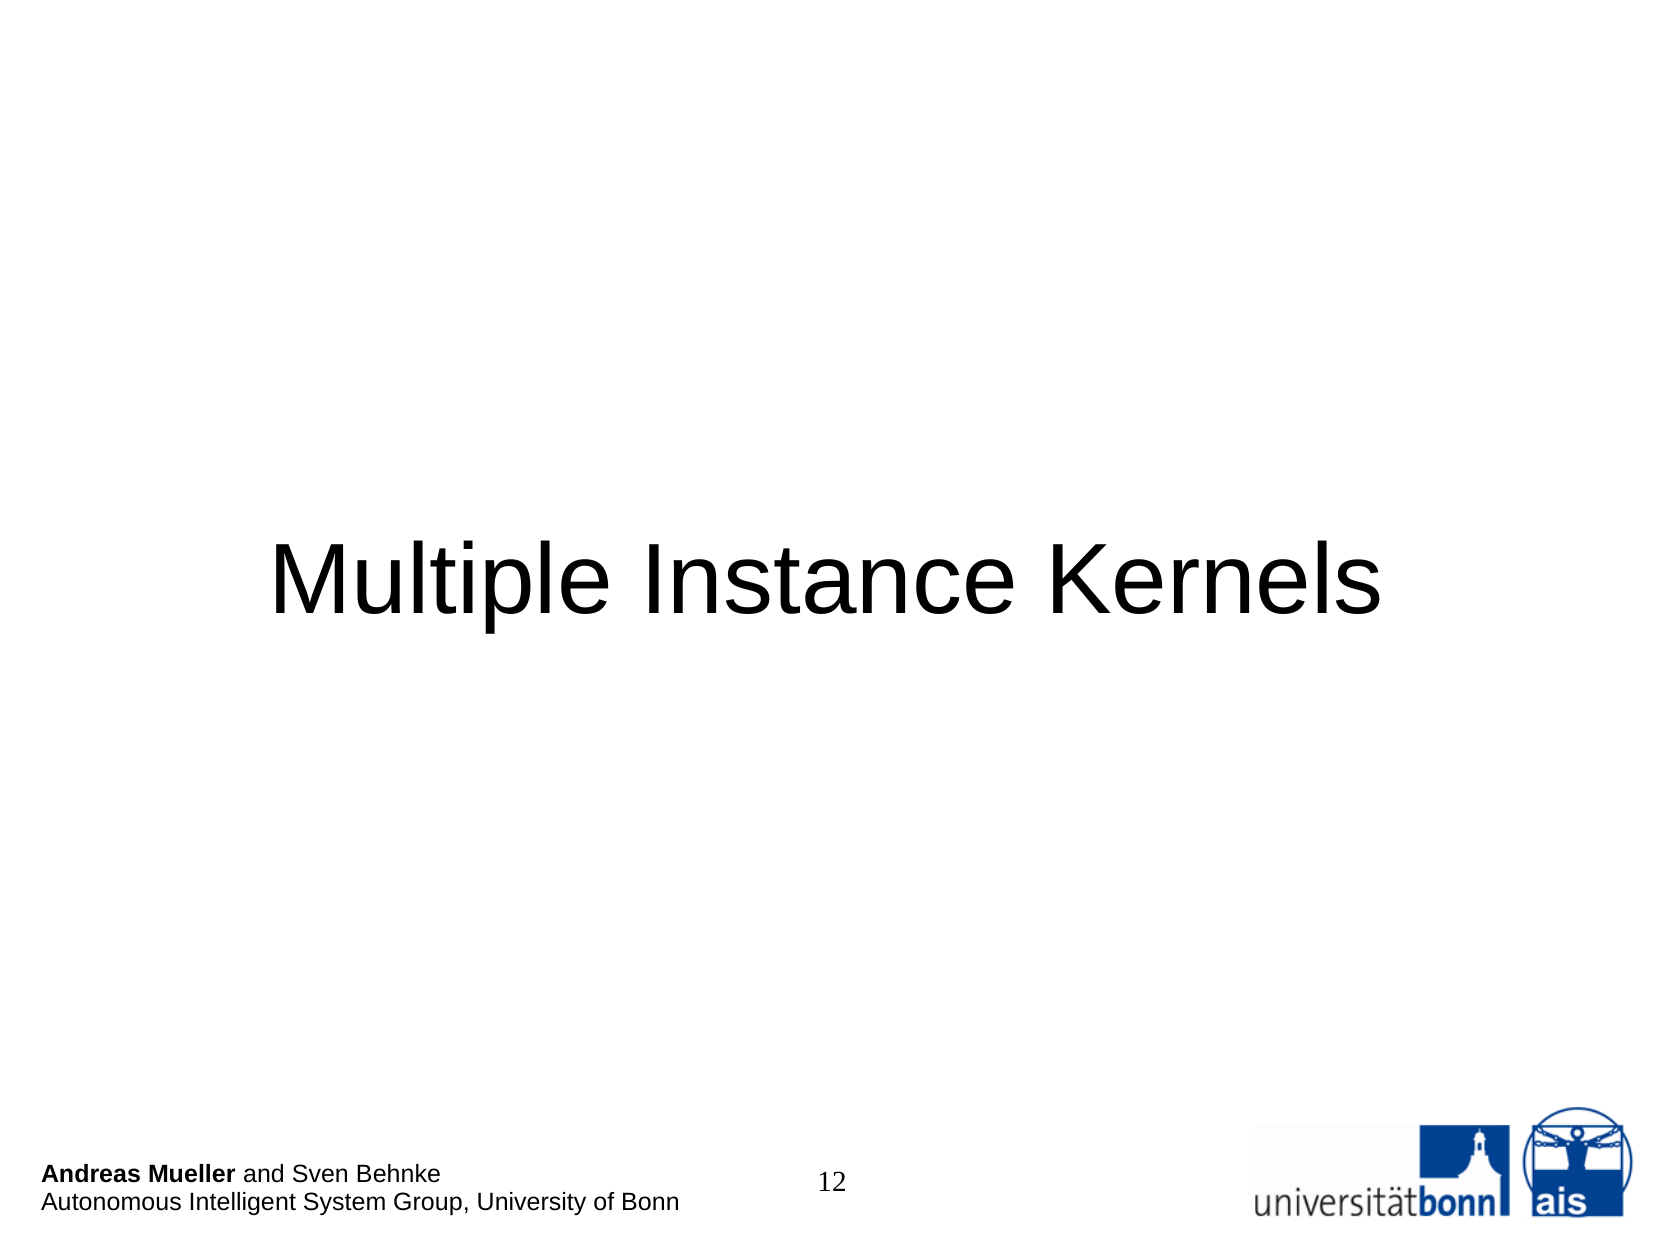

# Multiple Instance Kernels
Andreas Mueller, Sven Behnke University of Bonn
12